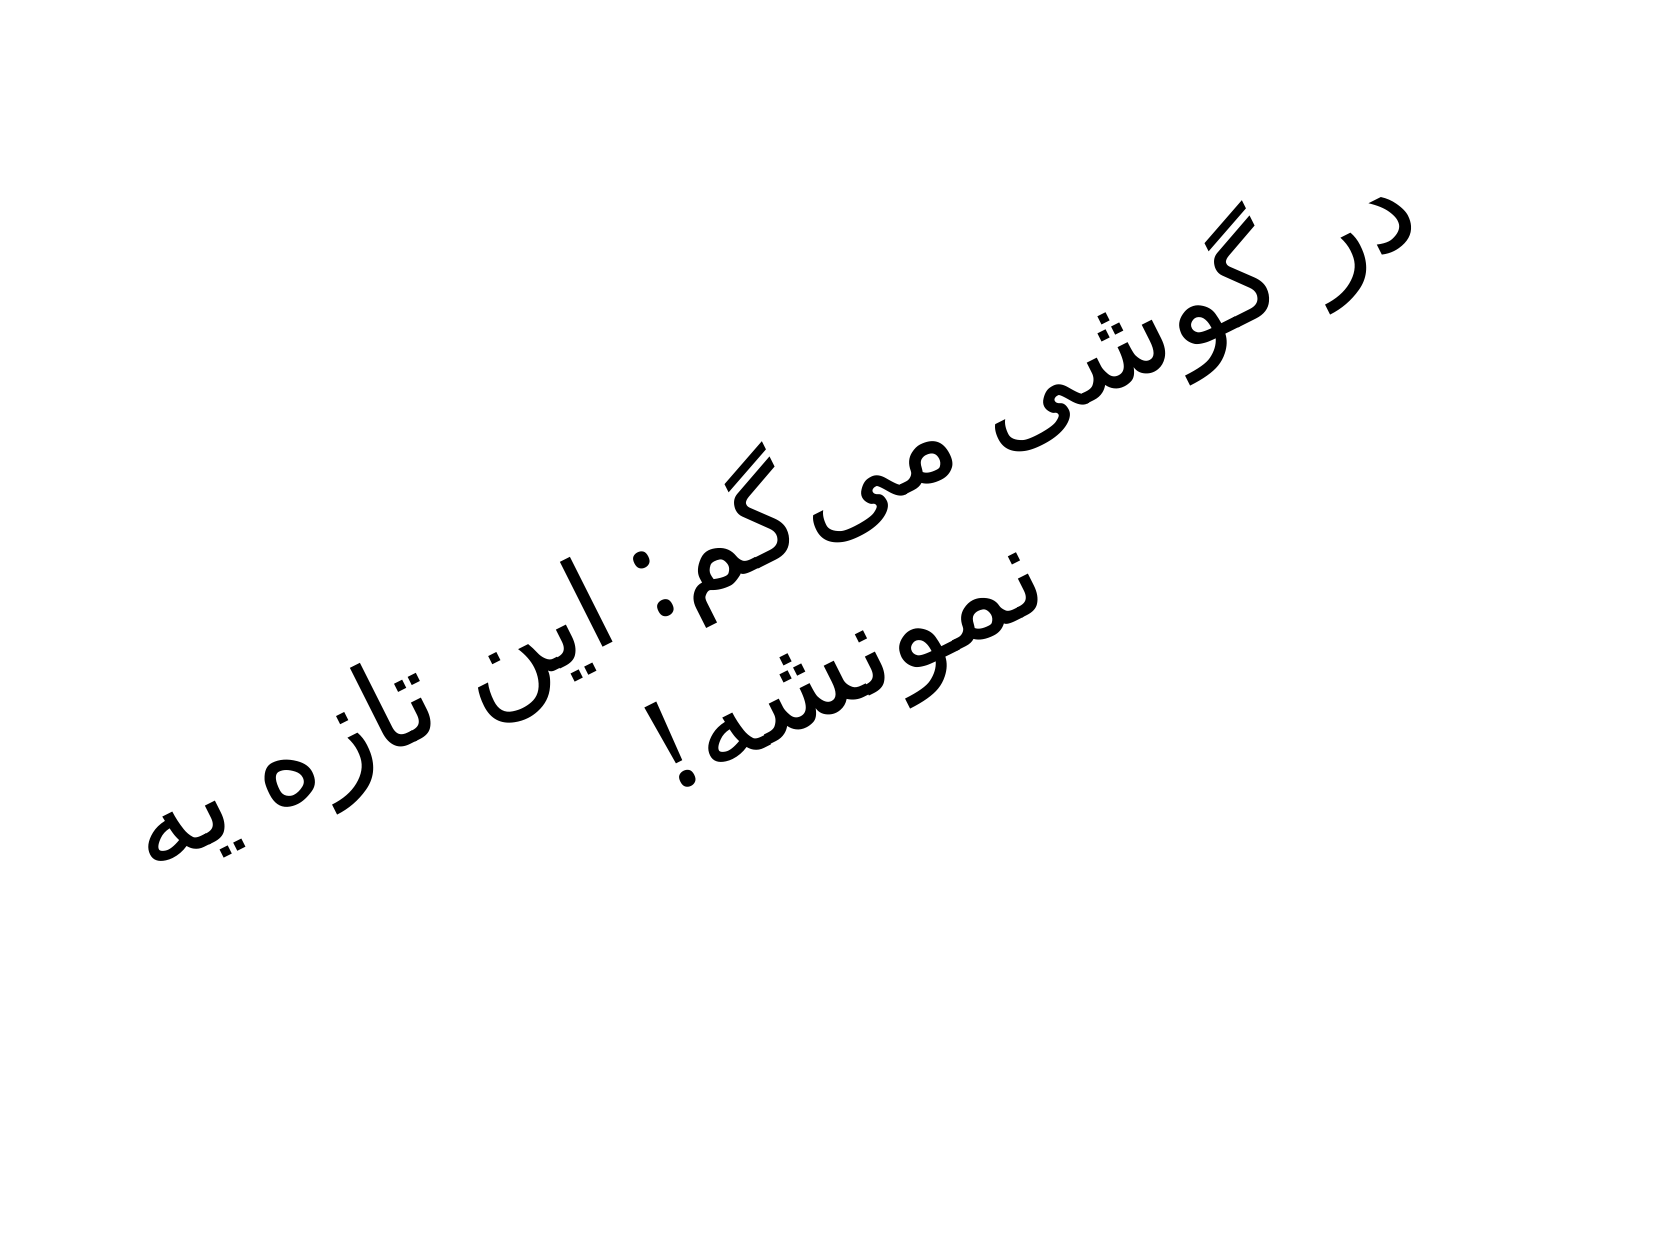

# در گوشی می‌گم: این تازه یه نمونشه!